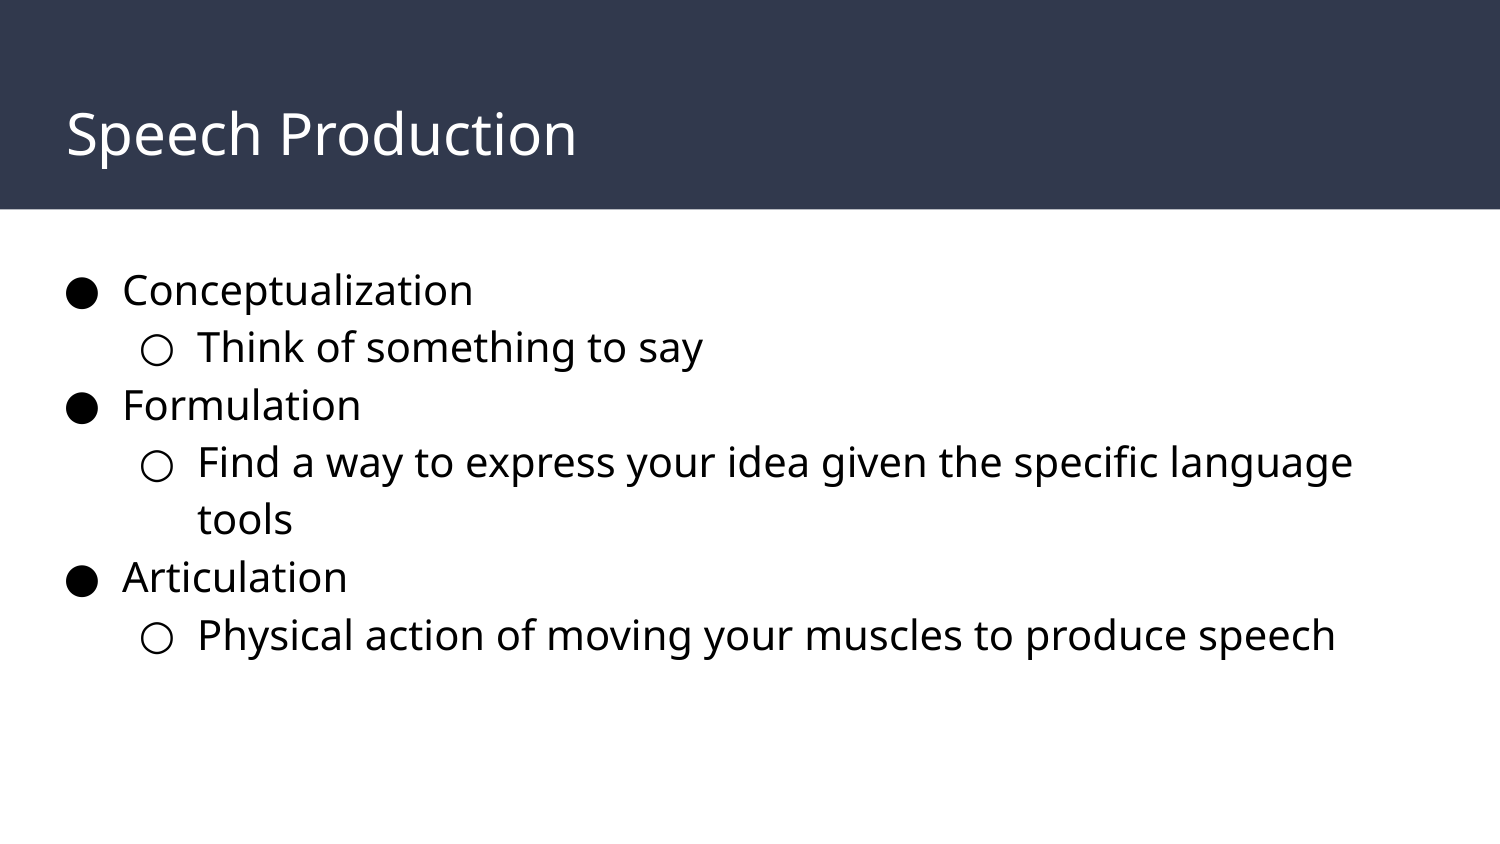

# Speech Production
Conceptualization
Think of something to say
Formulation
Find a way to express your idea given the specific language tools
Articulation
Physical action of moving your muscles to produce speech